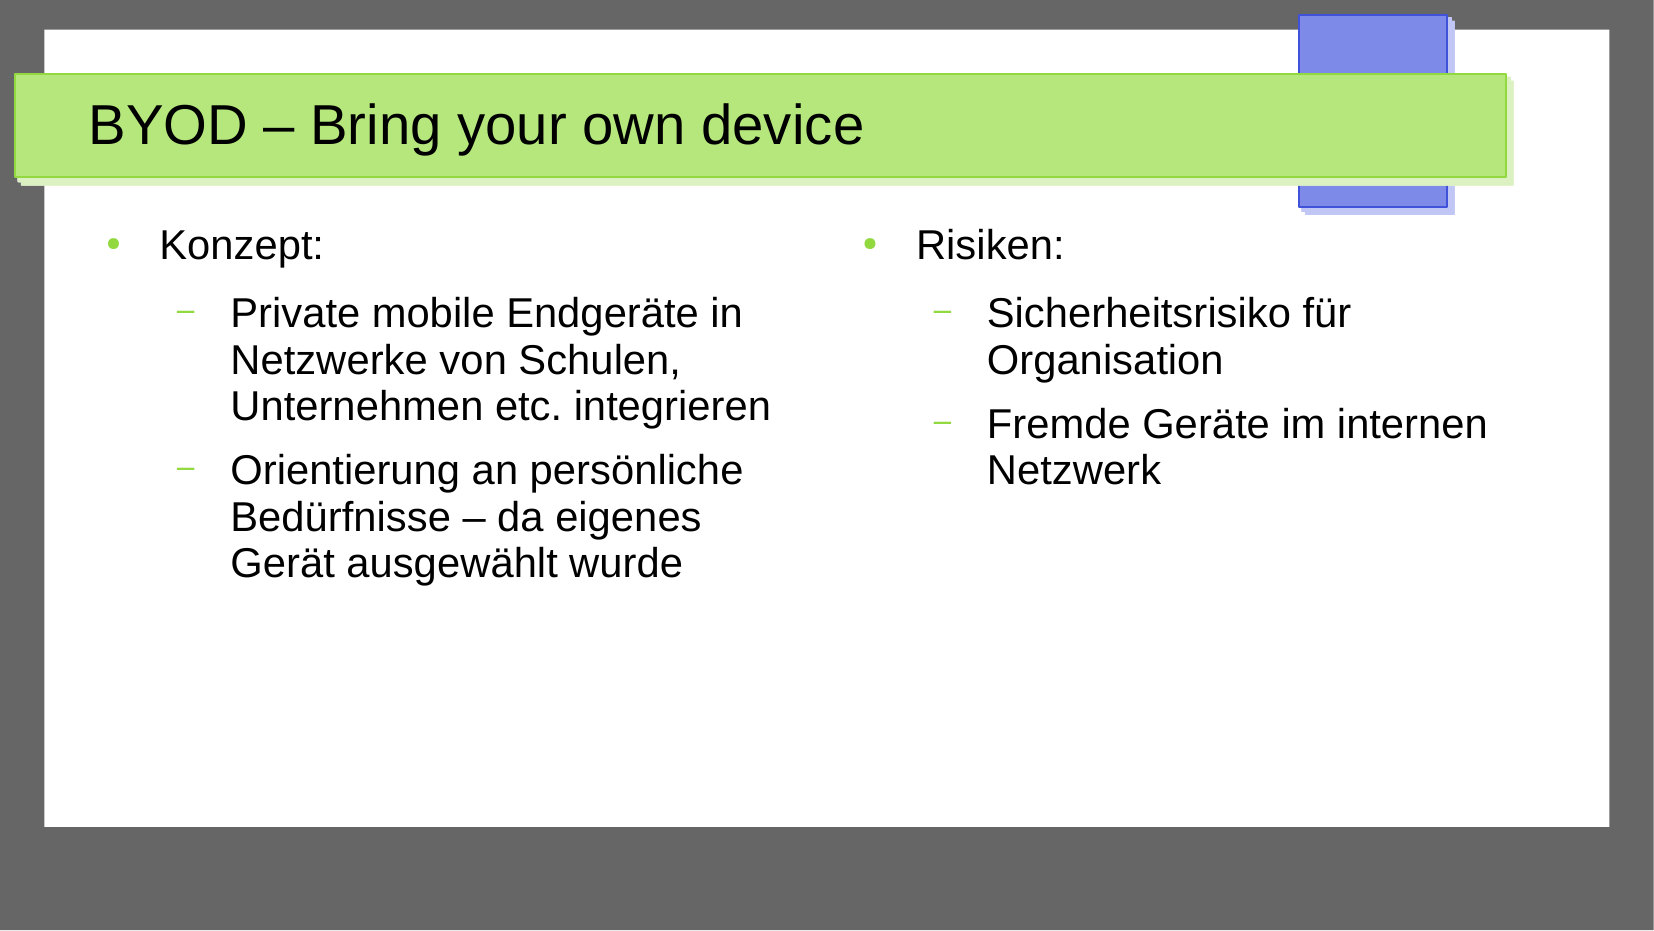

# BYOD – Bring your own device
Konzept:
Private mobile Endgeräte in Netzwerke von Schulen, Unternehmen etc. integrieren
Orientierung an persönliche Bedürfnisse – da eigenes Gerät ausgewählt wurde
Risiken:
Sicherheitsrisiko für Organisation
Fremde Geräte im internen Netzwerk